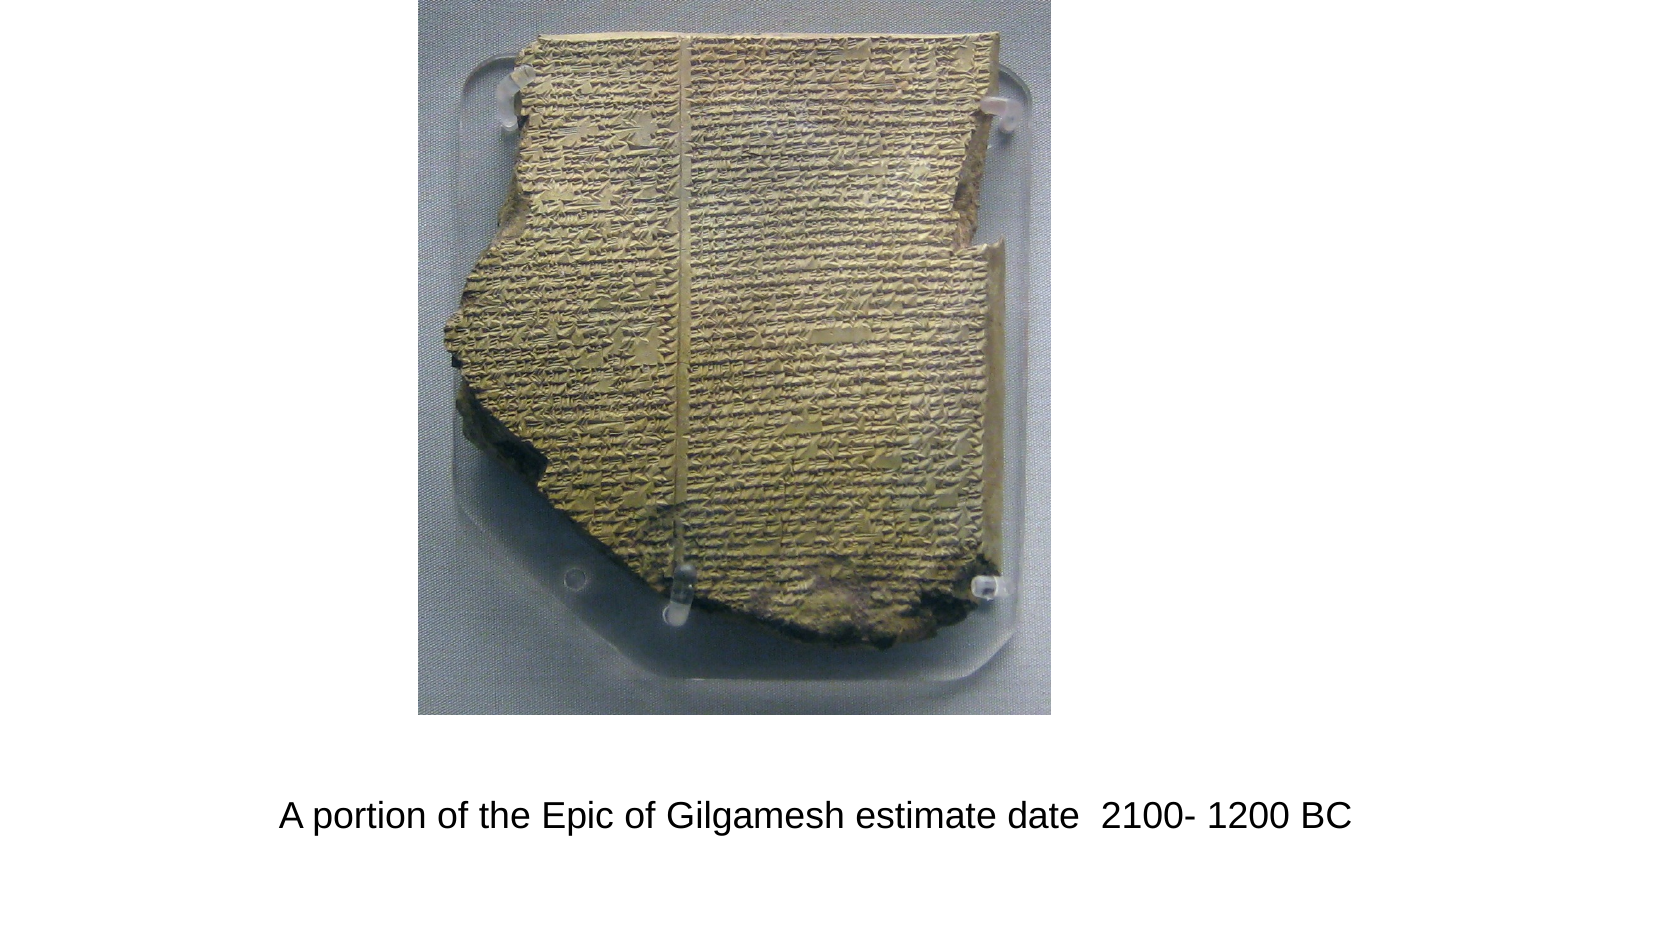

A portion of the Epic of Gilgamesh estimate date 2100- 1200 BC